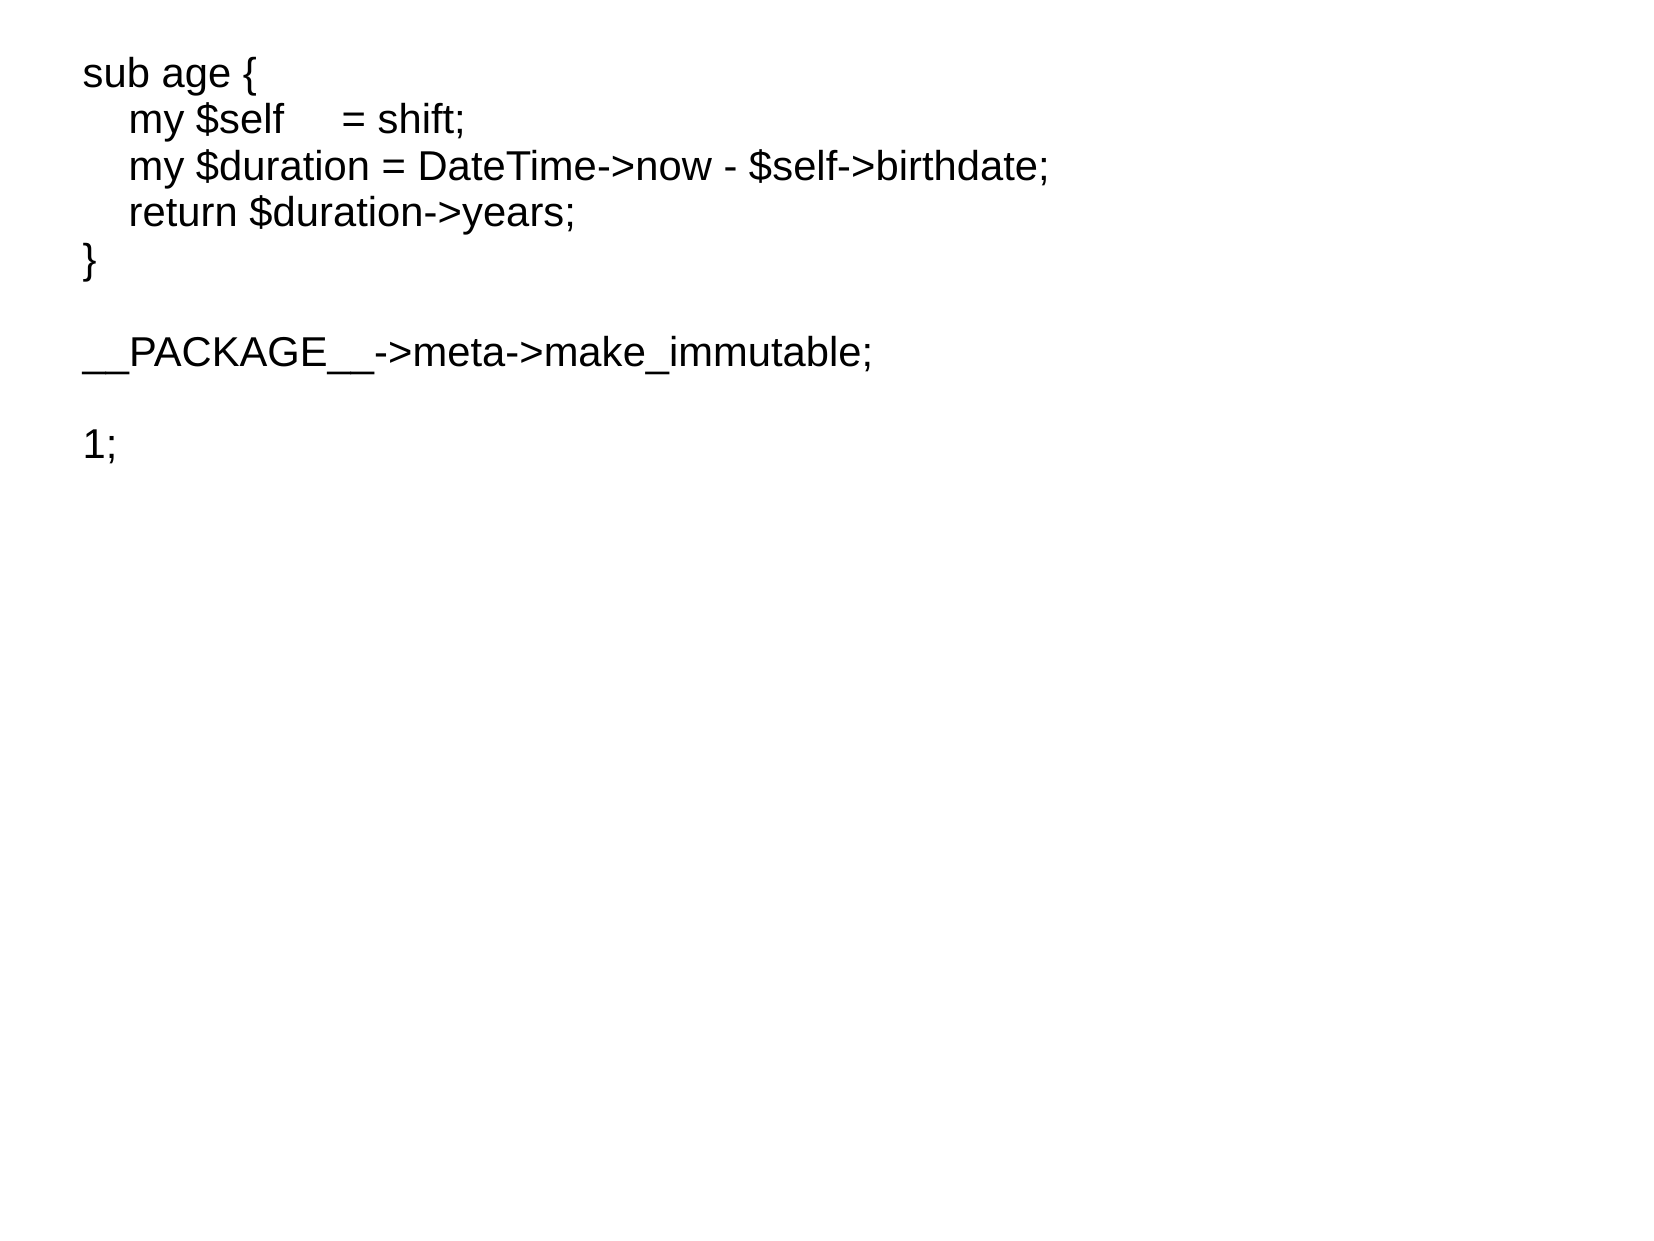

# sub age {
 my $self = shift;
 my $duration = DateTime->now - $self->birthdate;
 return $duration->years;
}
__PACKAGE__->meta->make_immutable;
1;